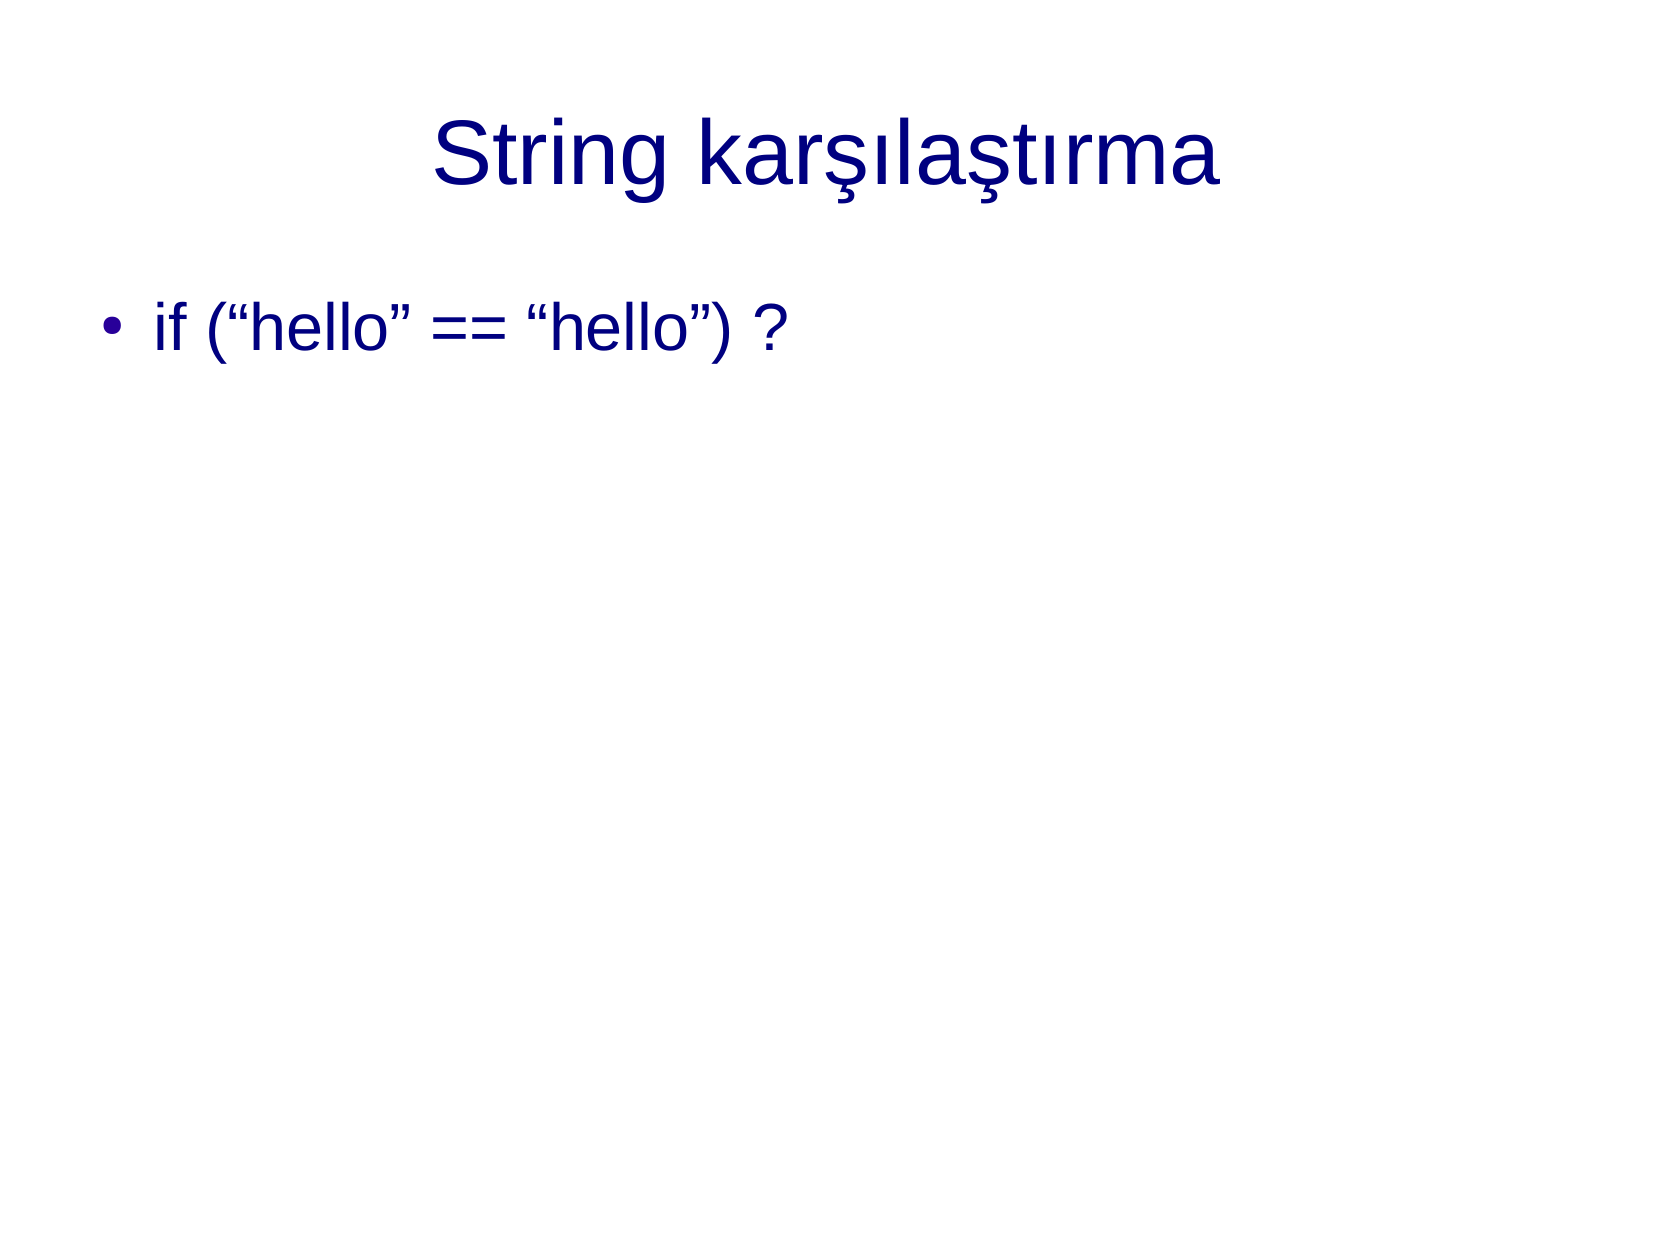

# String karşılaştırma
if (“hello” == “hello”) ?